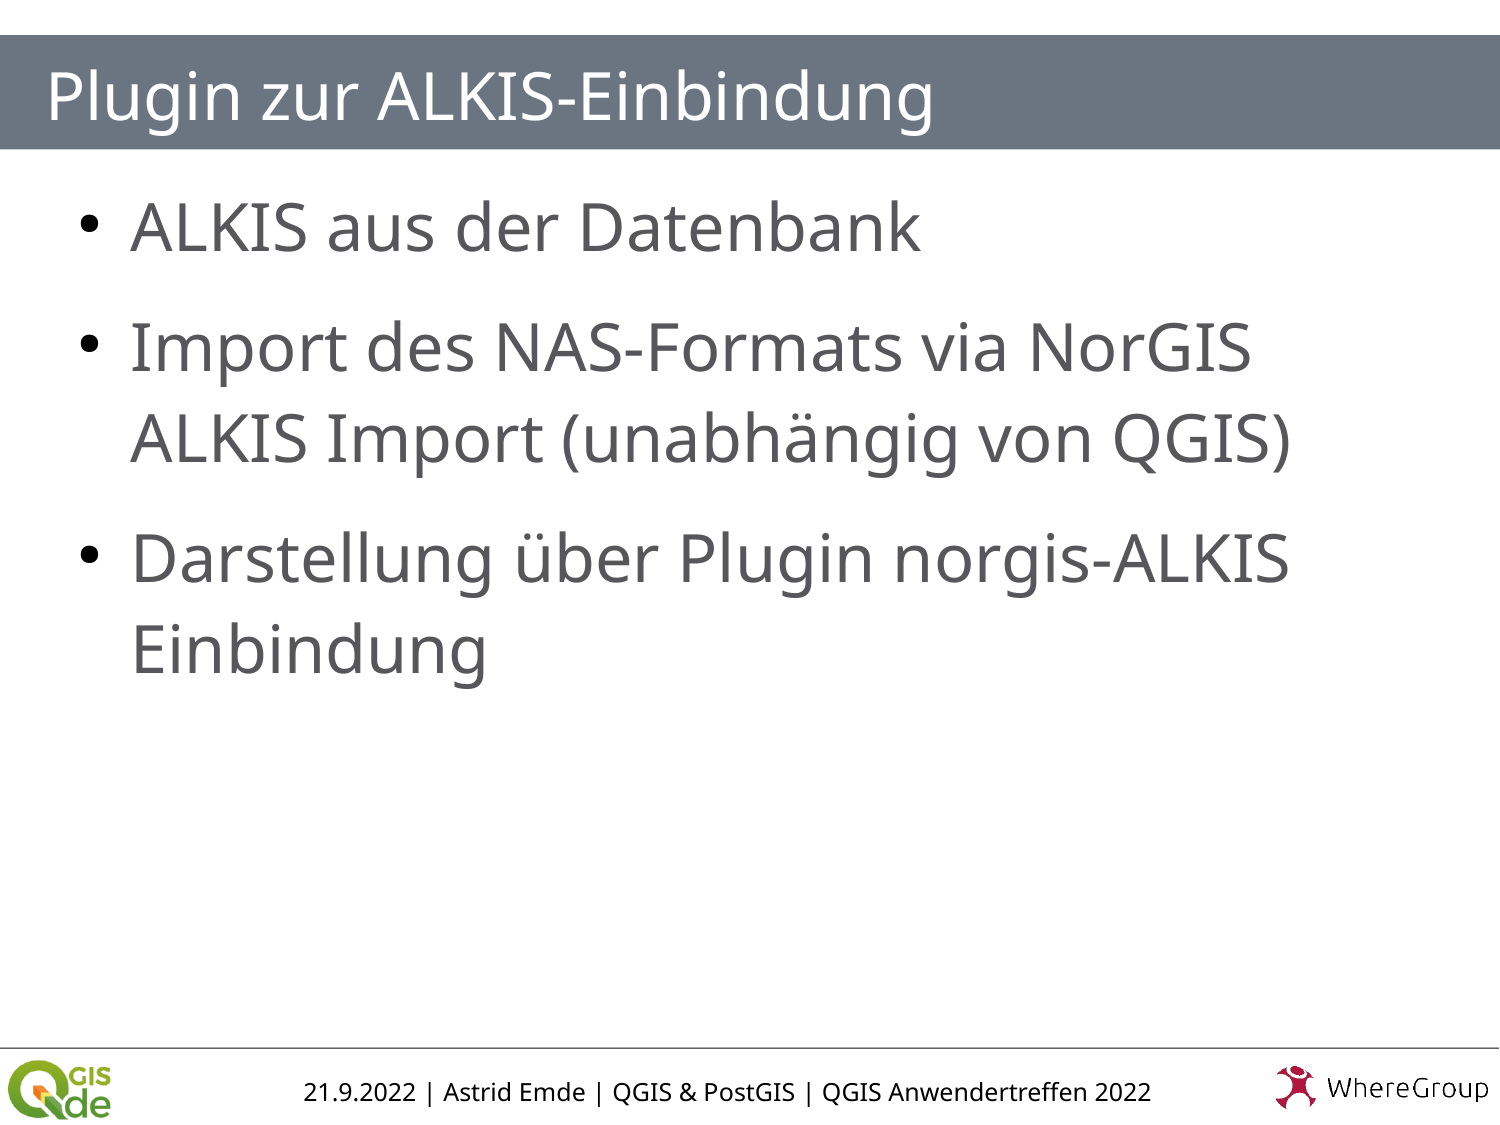

# Plugin zur ALKIS-Einbindung
ALKIS aus der Datenbank
Import des NAS-Formats via NorGIS ALKIS Import (unabhängig von QGIS)
Darstellung über Plugin norgis-ALKIS Einbindung